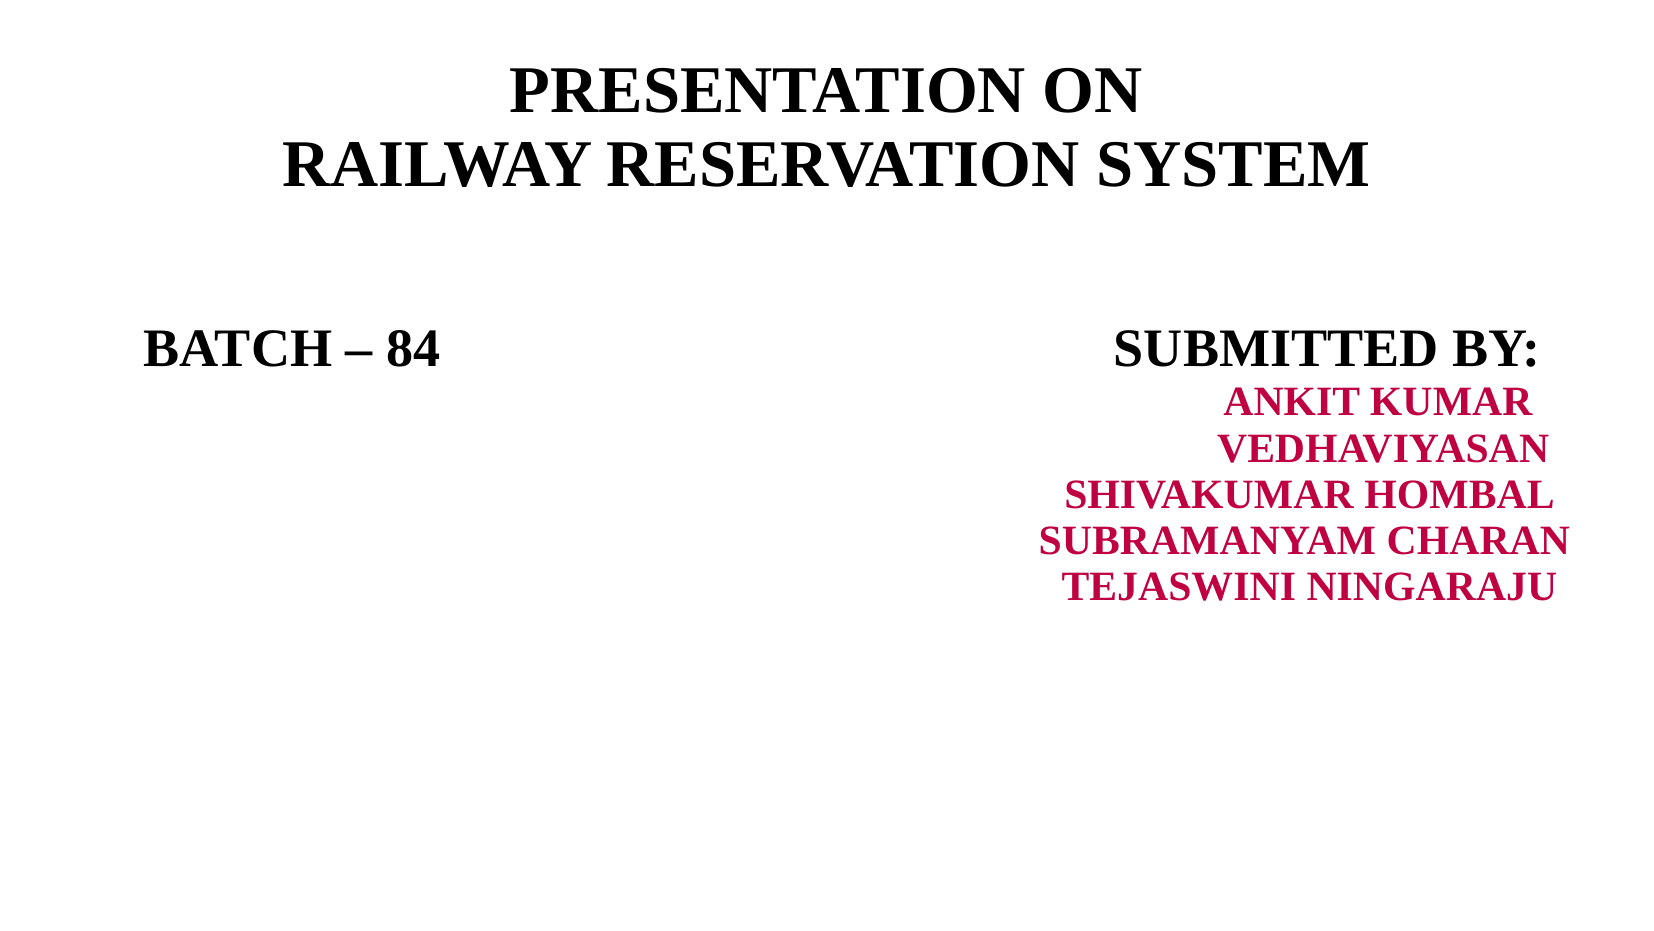

# PRESENTATION ON RAILWAY RESERVATION SYSTEM
 BATCH – 84 SUBMITTED BY:
 ANKIT KUMAR
 VEDHAVIYASAN
 SHIVAKUMAR HOMBAL
 SUBRAMANYAM CHARAN
 TEJASWINI NINGARAJU